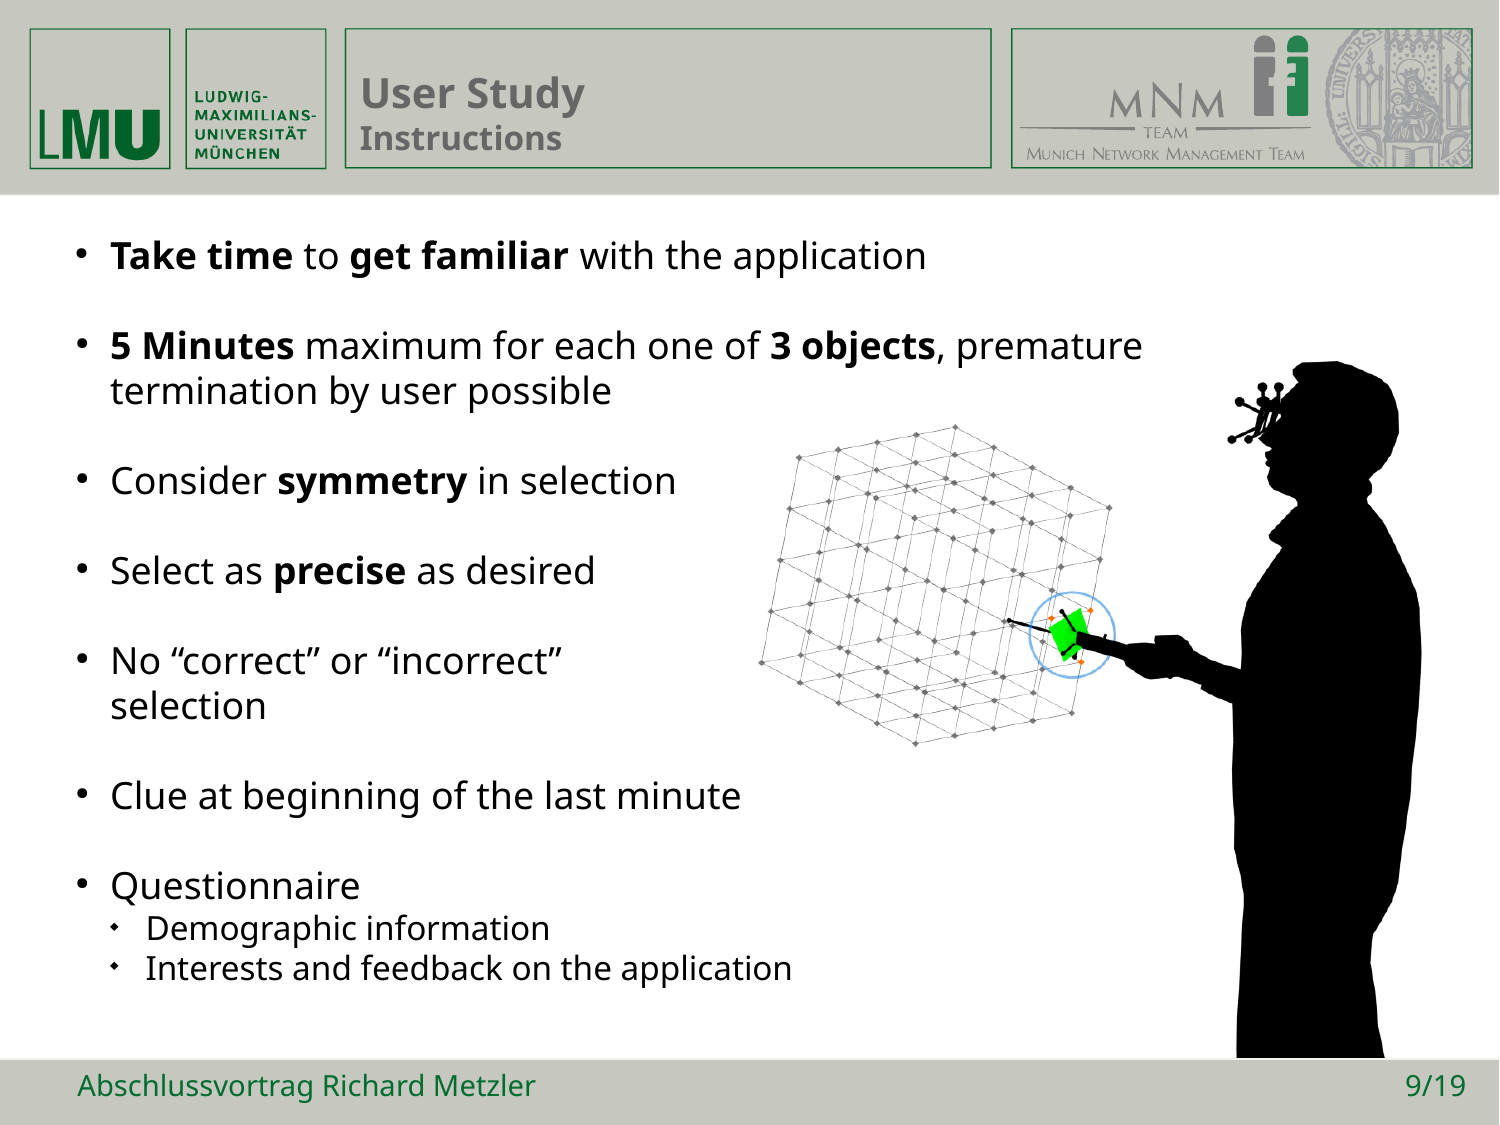

User Study
Instructions
Take time to get familiar with the application
5 Minutes maximum for each one of 3 objects, premature
termination by user possible
Consider symmetry in selection
Select as precise as desired
No “correct” or “incorrect”
selection
Clue at beginning of the last minute
Questionnaire
Demographic information
Interests and feedback on the application
Abschlussvortrag Richard Metzler
9/19